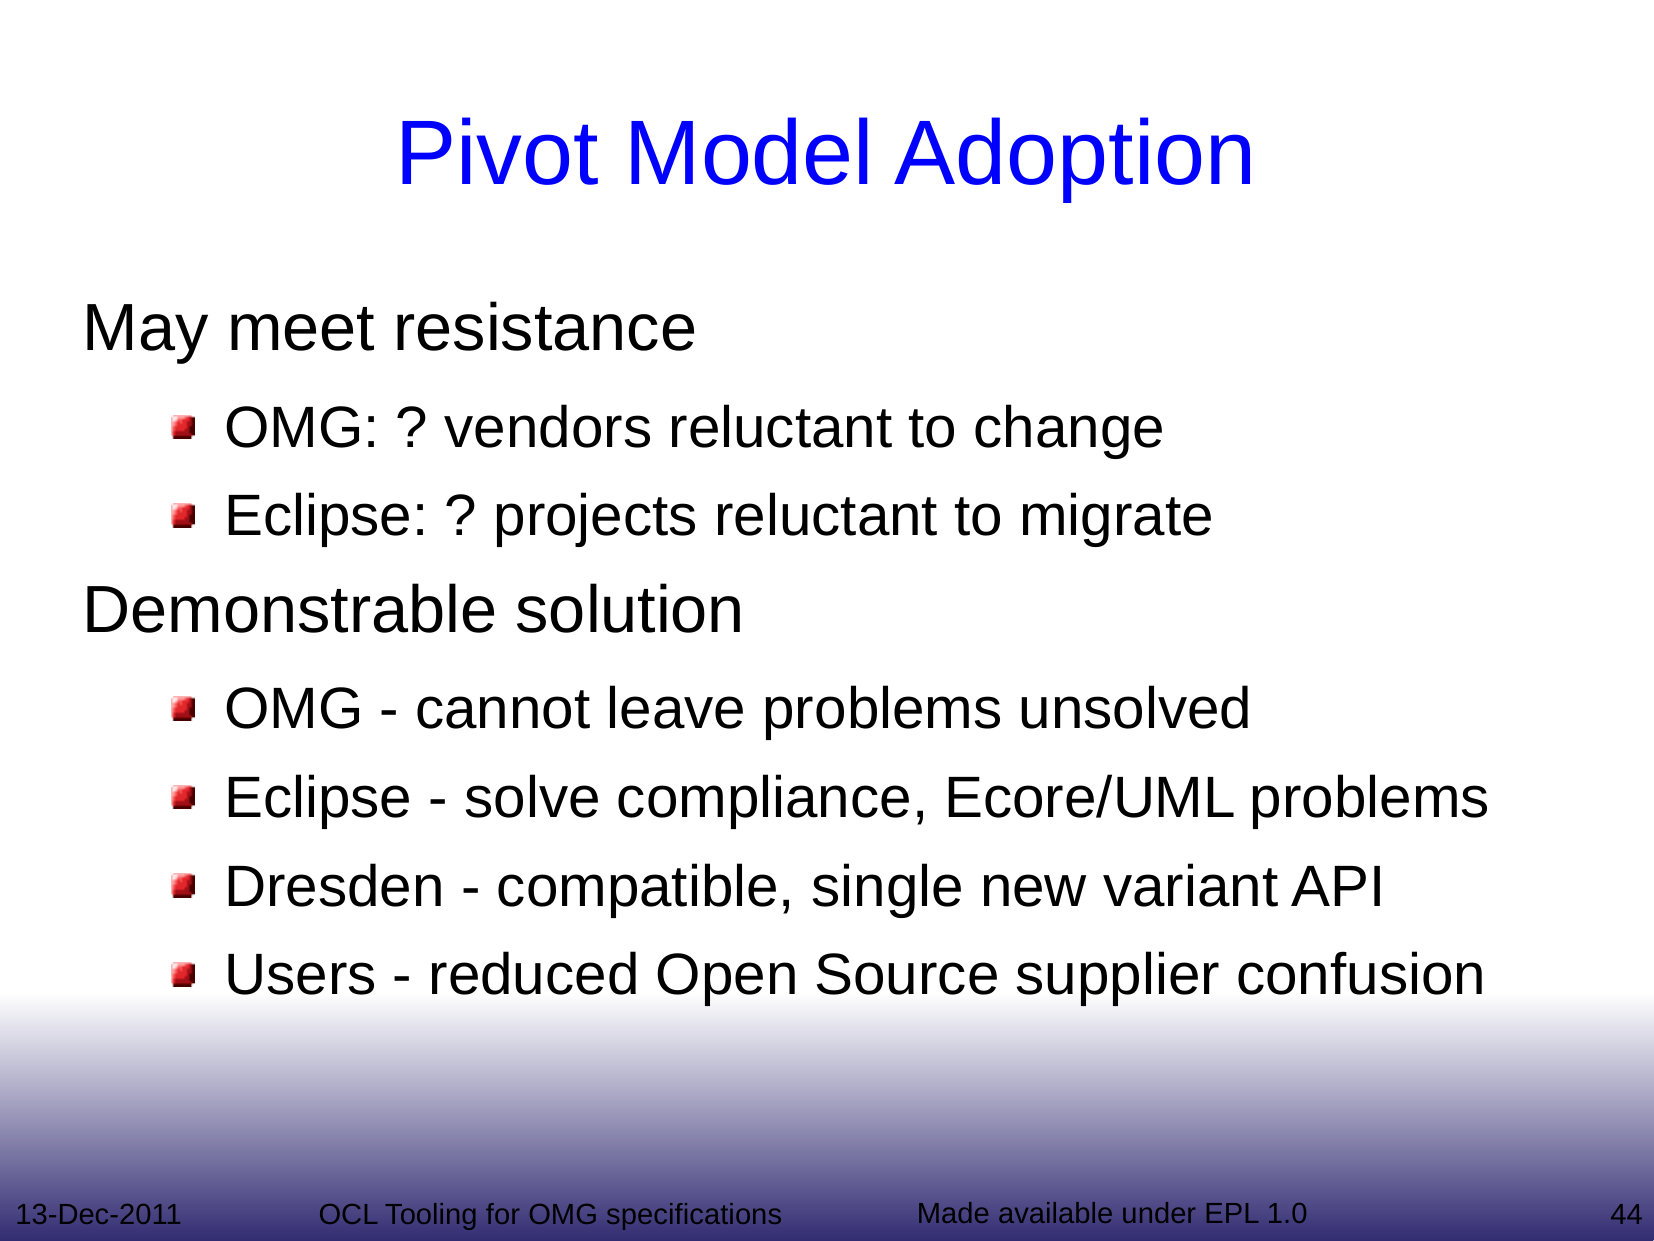

# Pivot Model Adoption
May meet resistance
OMG: ? vendors reluctant to change
Eclipse: ? projects reluctant to migrate
Demonstrable solution
OMG - cannot leave problems unsolved
Eclipse - solve compliance, Ecore/UML problems
Dresden - compatible, single new variant API
Users - reduced Open Source supplier confusion
13-Dec-2011
OCL Tooling for OMG specifications
44